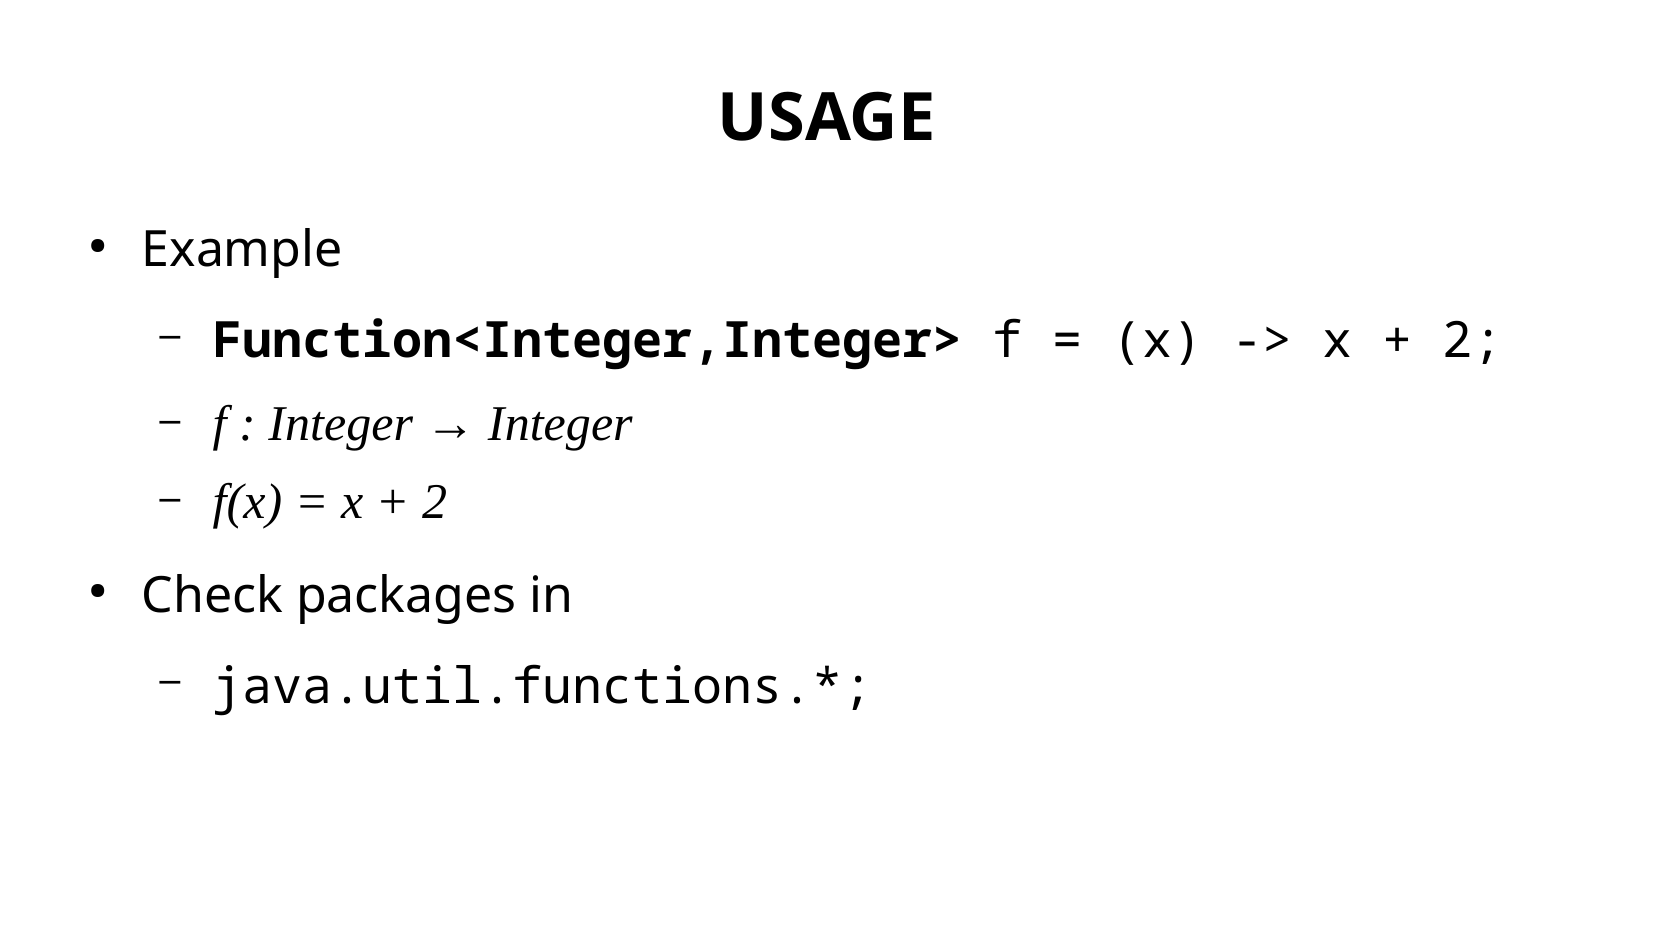

# USAGE
Example
Function<Integer,Integer> f = (x) -> x + 2;
f : Integer → Integer
f(x) = x + 2
Check packages in
java.util.functions.*;